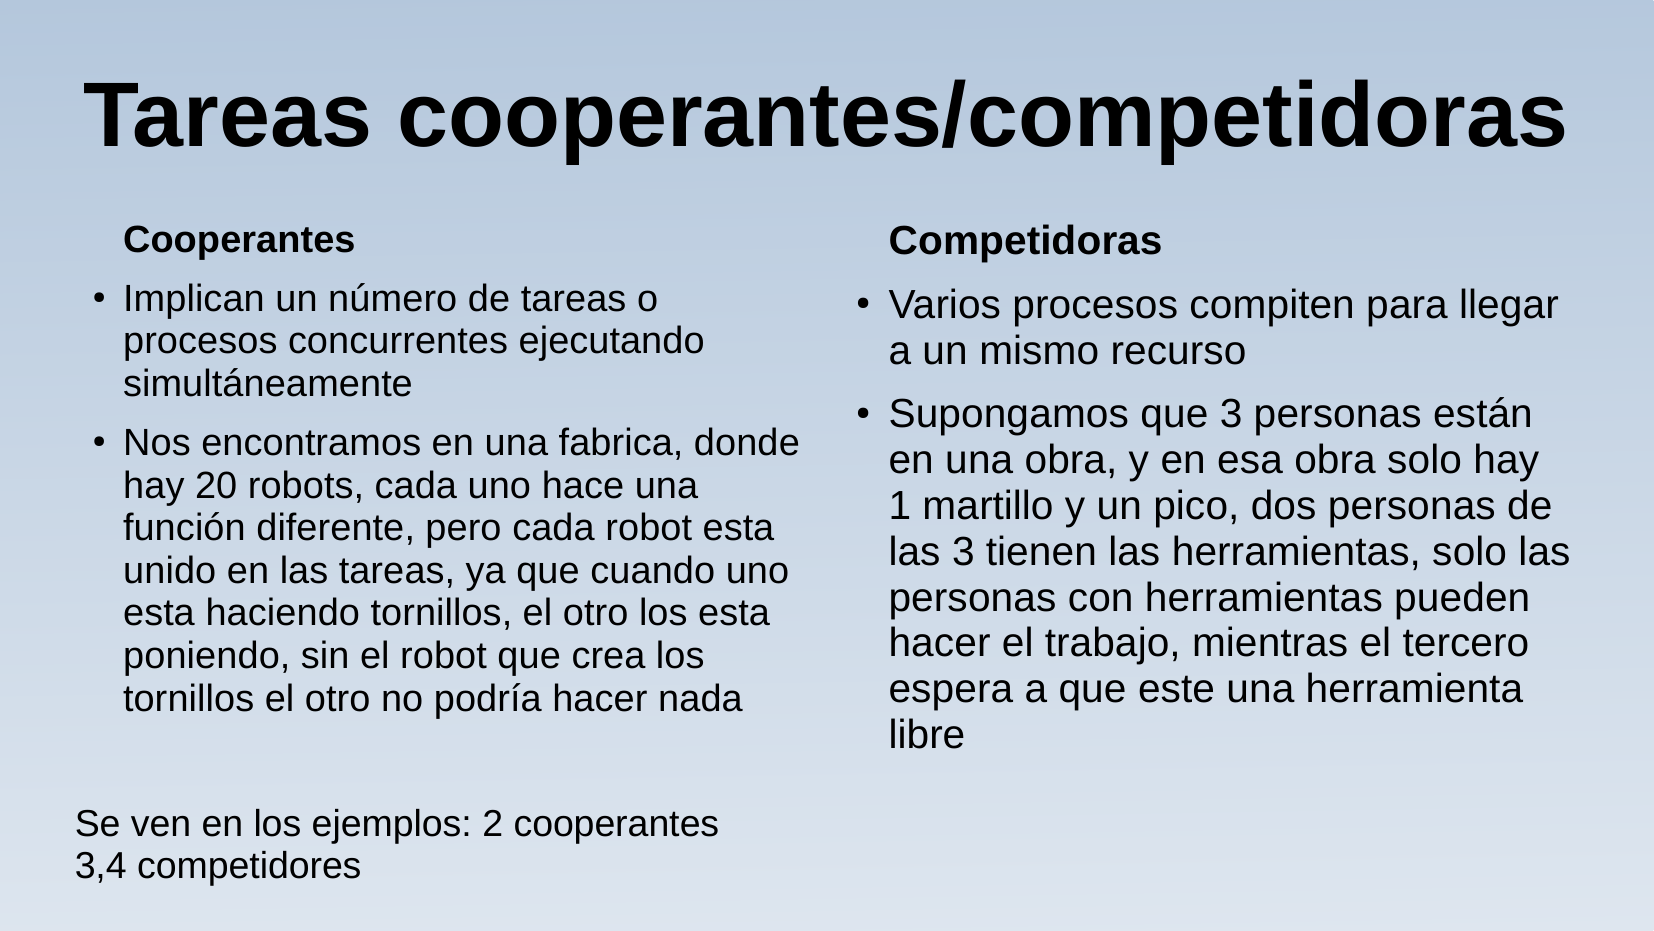

# Tareas cooperantes/competidoras
Cooperantes
Implican un número de tareas o procesos concurrentes ejecutando simultáneamente
Nos encontramos en una fabrica, donde hay 20 robots, cada uno hace una función diferente, pero cada robot esta unido en las tareas, ya que cuando uno esta haciendo tornillos, el otro los esta poniendo, sin el robot que crea los tornillos el otro no podría hacer nada
Competidoras
Varios procesos compiten para llegar a un mismo recurso
Supongamos que 3 personas están en una obra, y en esa obra solo hay 1 martillo y un pico, dos personas de las 3 tienen las herramientas, solo las personas con herramientas pueden hacer el trabajo, mientras el tercero espera a que este una herramienta libre
Se ven en los ejemplos: 2 cooperantes
3,4 competidores